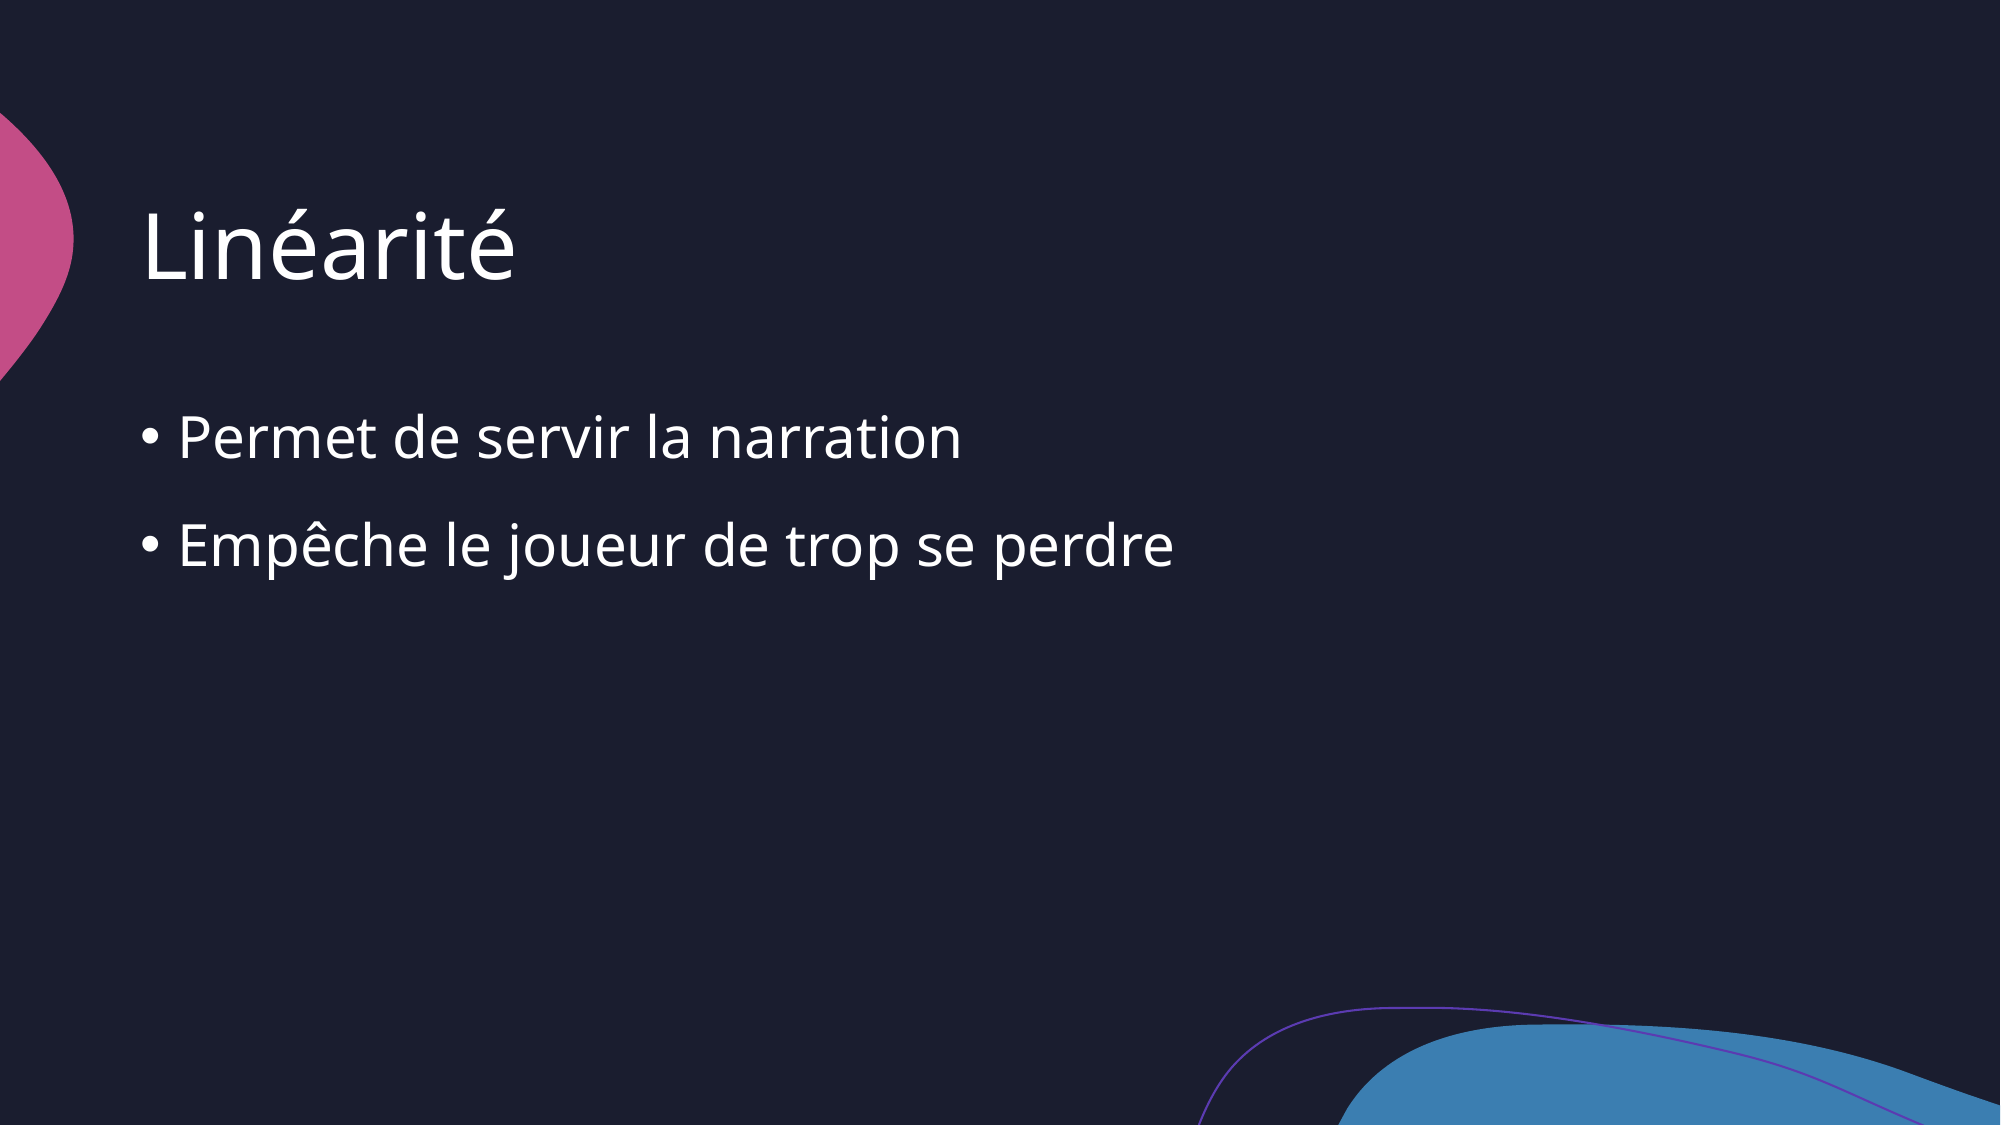

# Linéarité
Permet de servir la narration
Empêche le joueur de trop se perdre